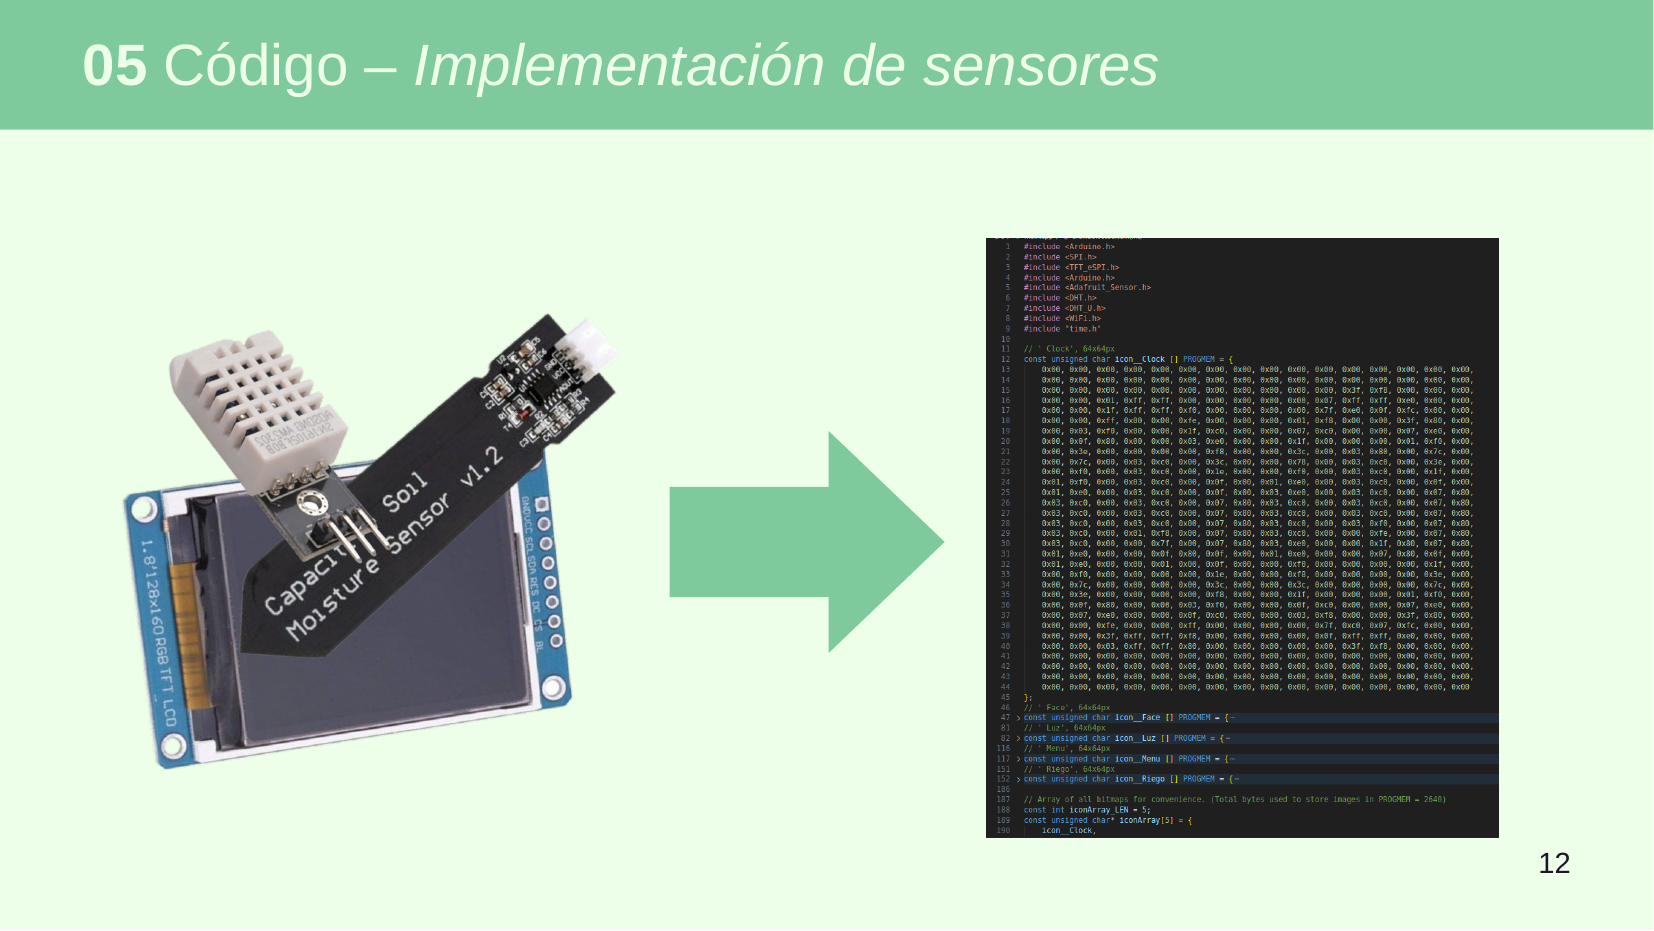

# 05 Código – Implementación de sensores
12